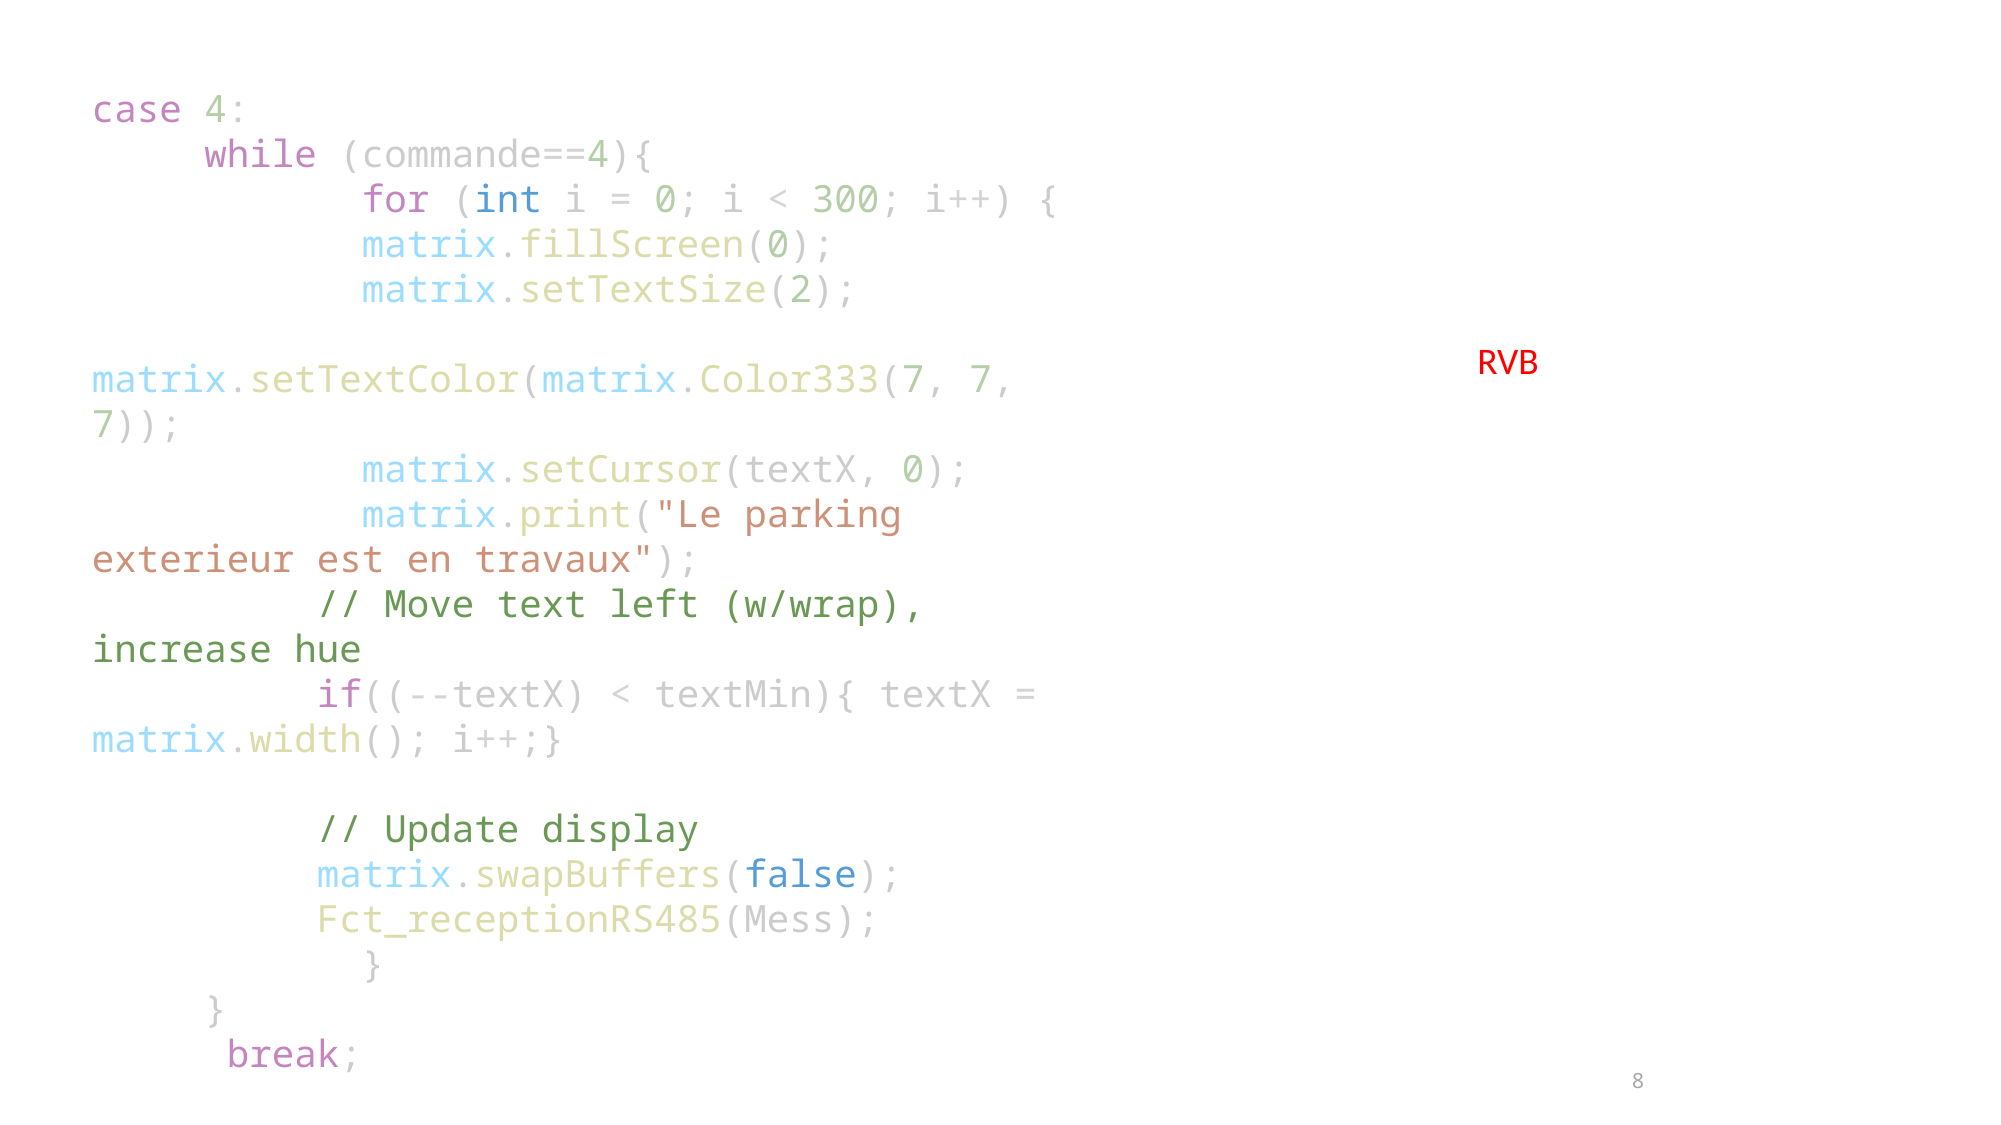

case 4:
     while (commande==4){
            for (int i = 0; i < 300; i++) {
            matrix.fillScreen(0);
            matrix.setTextSize(2);
            matrix.setTextColor(matrix.Color333(7, 7, 7));
            matrix.setCursor(textX, 0);
            matrix.print("Le parking exterieur est en travaux");
          // Move text left (w/wrap), increase hue
          if((--textX) < textMin){ textX = matrix.width(); i++;}
          // Update display
          matrix.swapBuffers(false);
          Fct_receptionRS485(Mess);
            }
     }
      break;
RVB